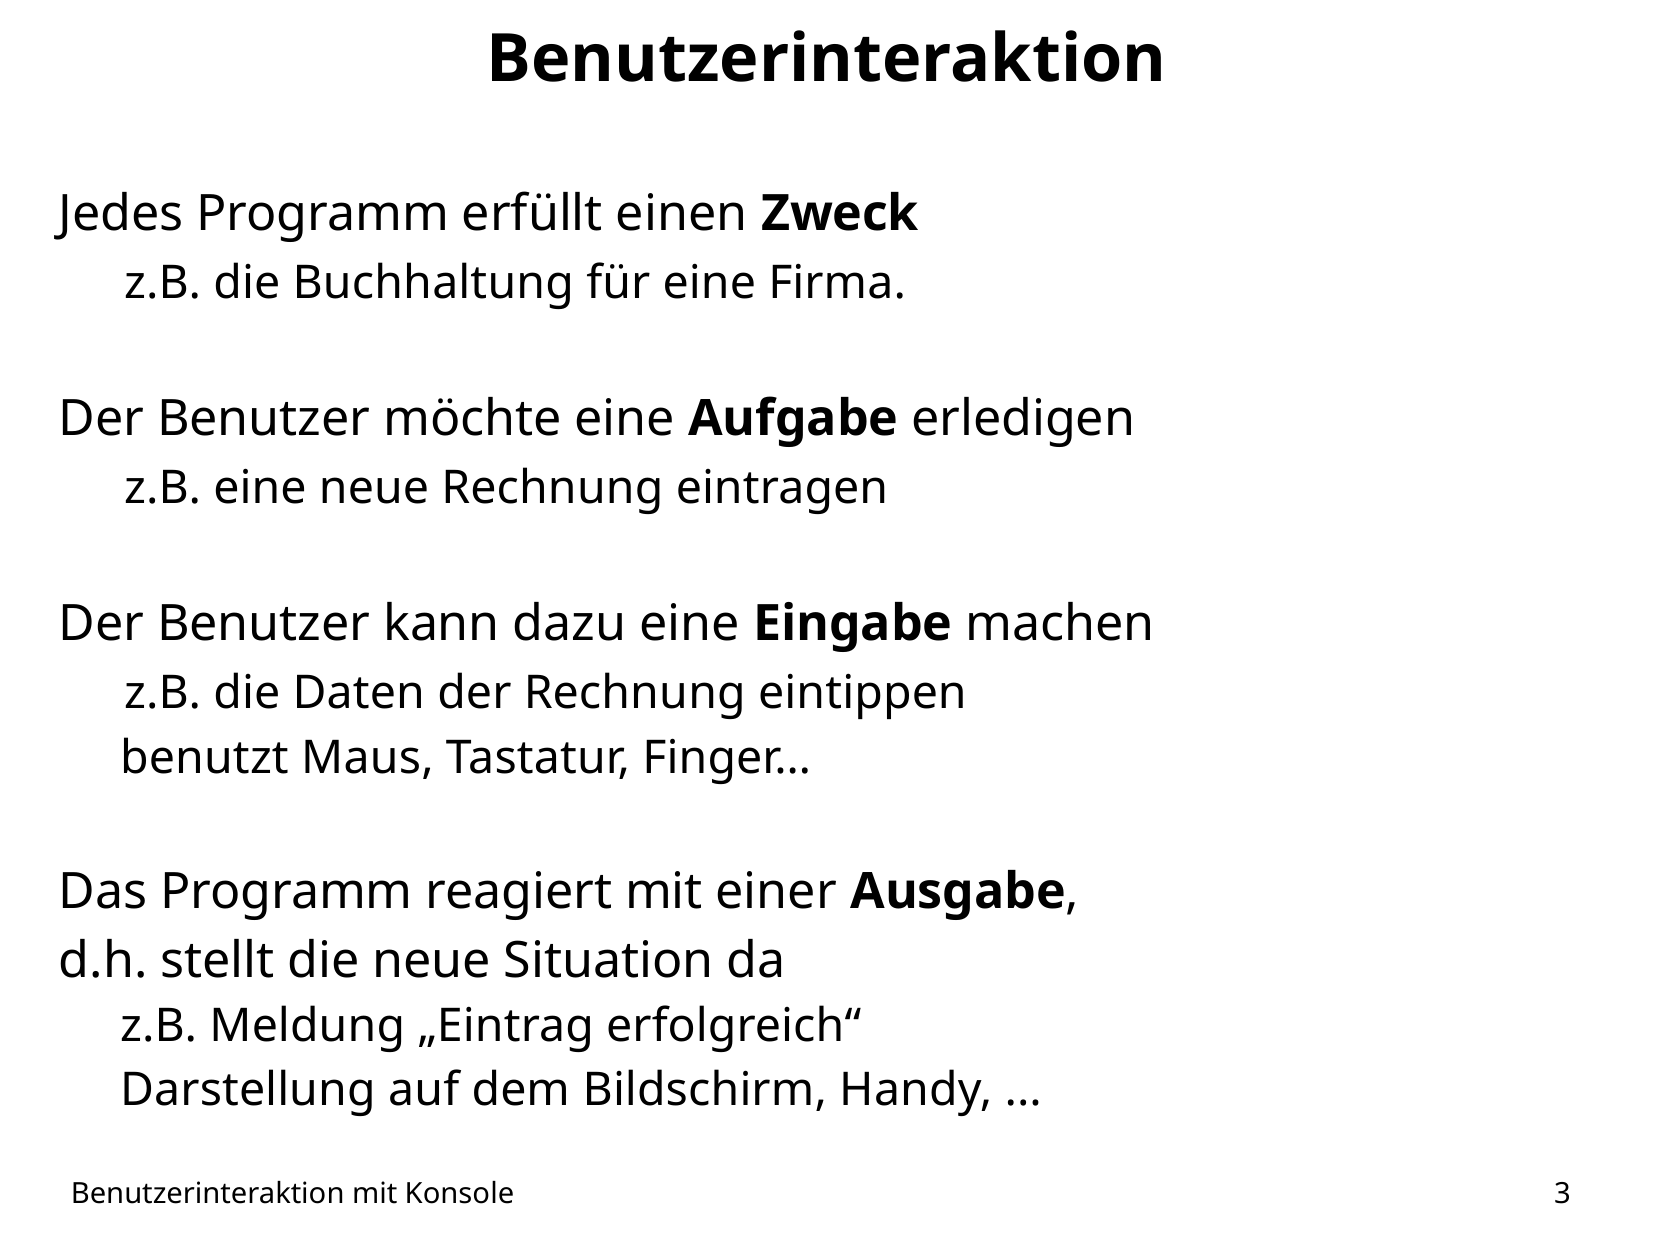

# Benutzerinteraktion
Jedes Programm erfüllt einen Zweck
 z.B. die Buchhaltung für eine Firma.
Der Benutzer möchte eine Aufgabe erledigen
 z.B. eine neue Rechnung eintragen
Der Benutzer kann dazu eine Eingabe machen
 z.B. die Daten der Rechnung eintippen
 benutzt Maus, Tastatur, Finger…
Das Programm reagiert mit einer Ausgabe,
d.h. stellt die neue Situation da
 z.B. Meldung „Eintrag erfolgreich“
 Darstellung auf dem Bildschirm, Handy, ...
Benutzerinteraktion mit Konsole
3